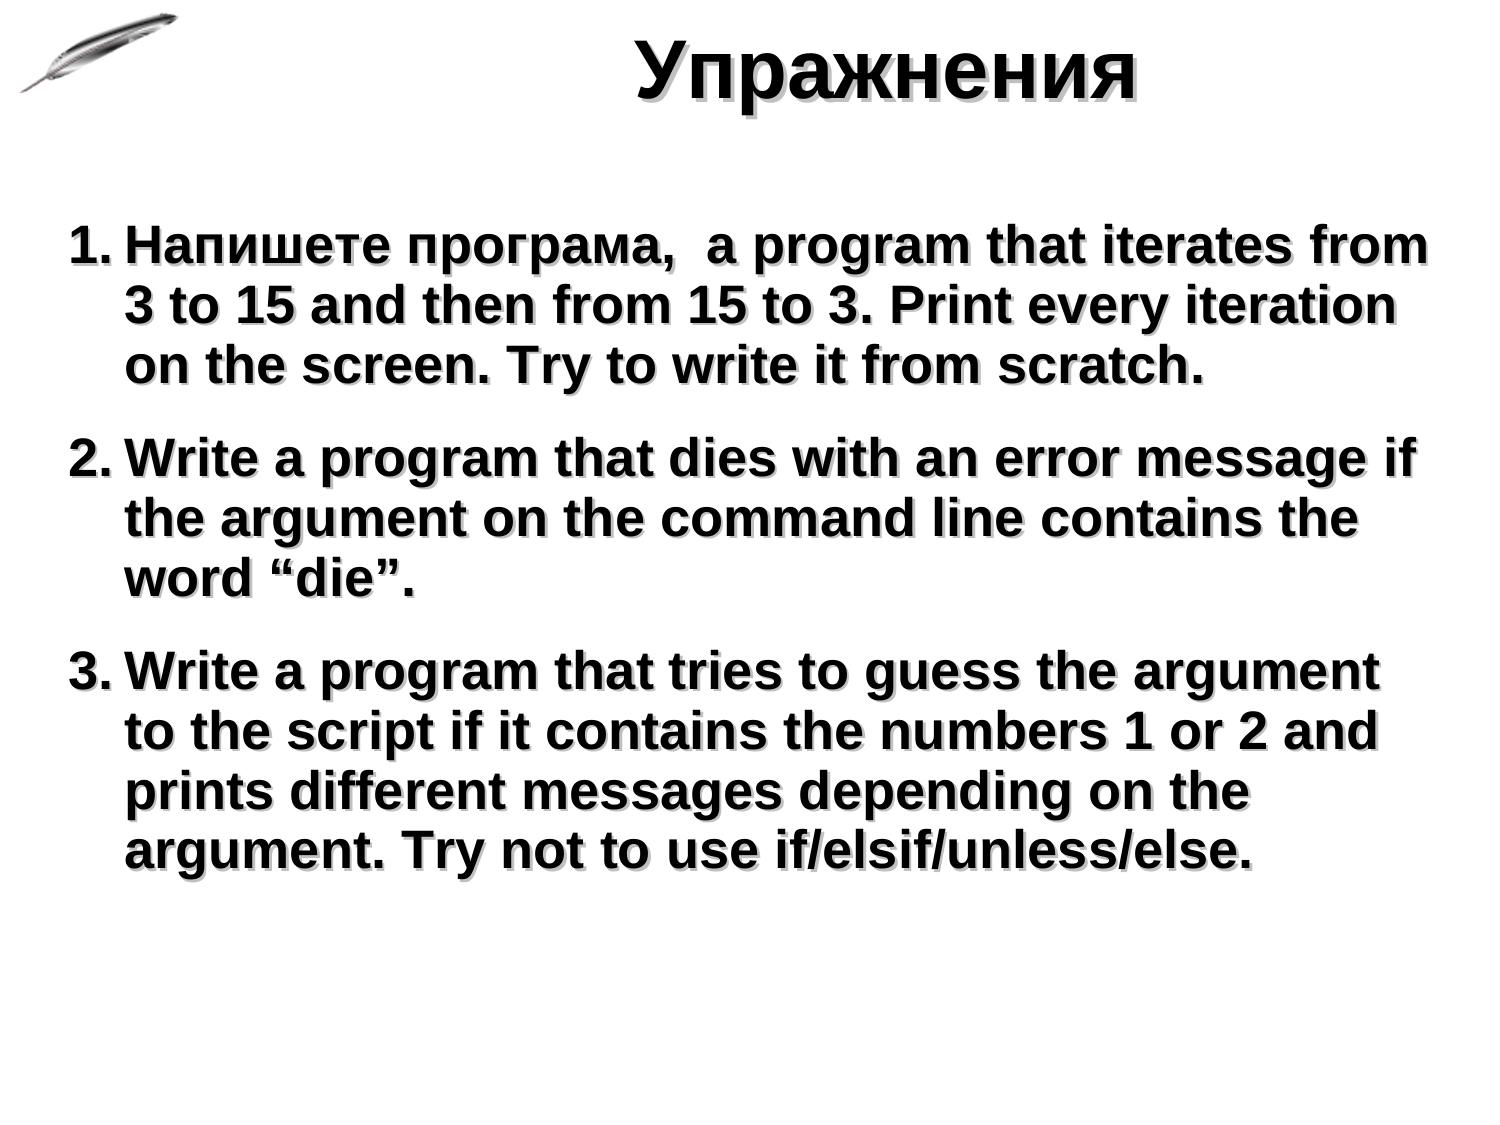

# Упражнения
Напишете програма, a program that iterates from 3 to 15 and then from 15 to 3. Print every iteration on the screen. Try to write it from scratch.
Write a program that dies with an error message if the argument on the command line contains the word “die”.
Write a program that tries to guess the argument to the script if it contains the numbers 1 or 2 and prints different messages depending on the argument. Try not to use if/elsif/unless/else.